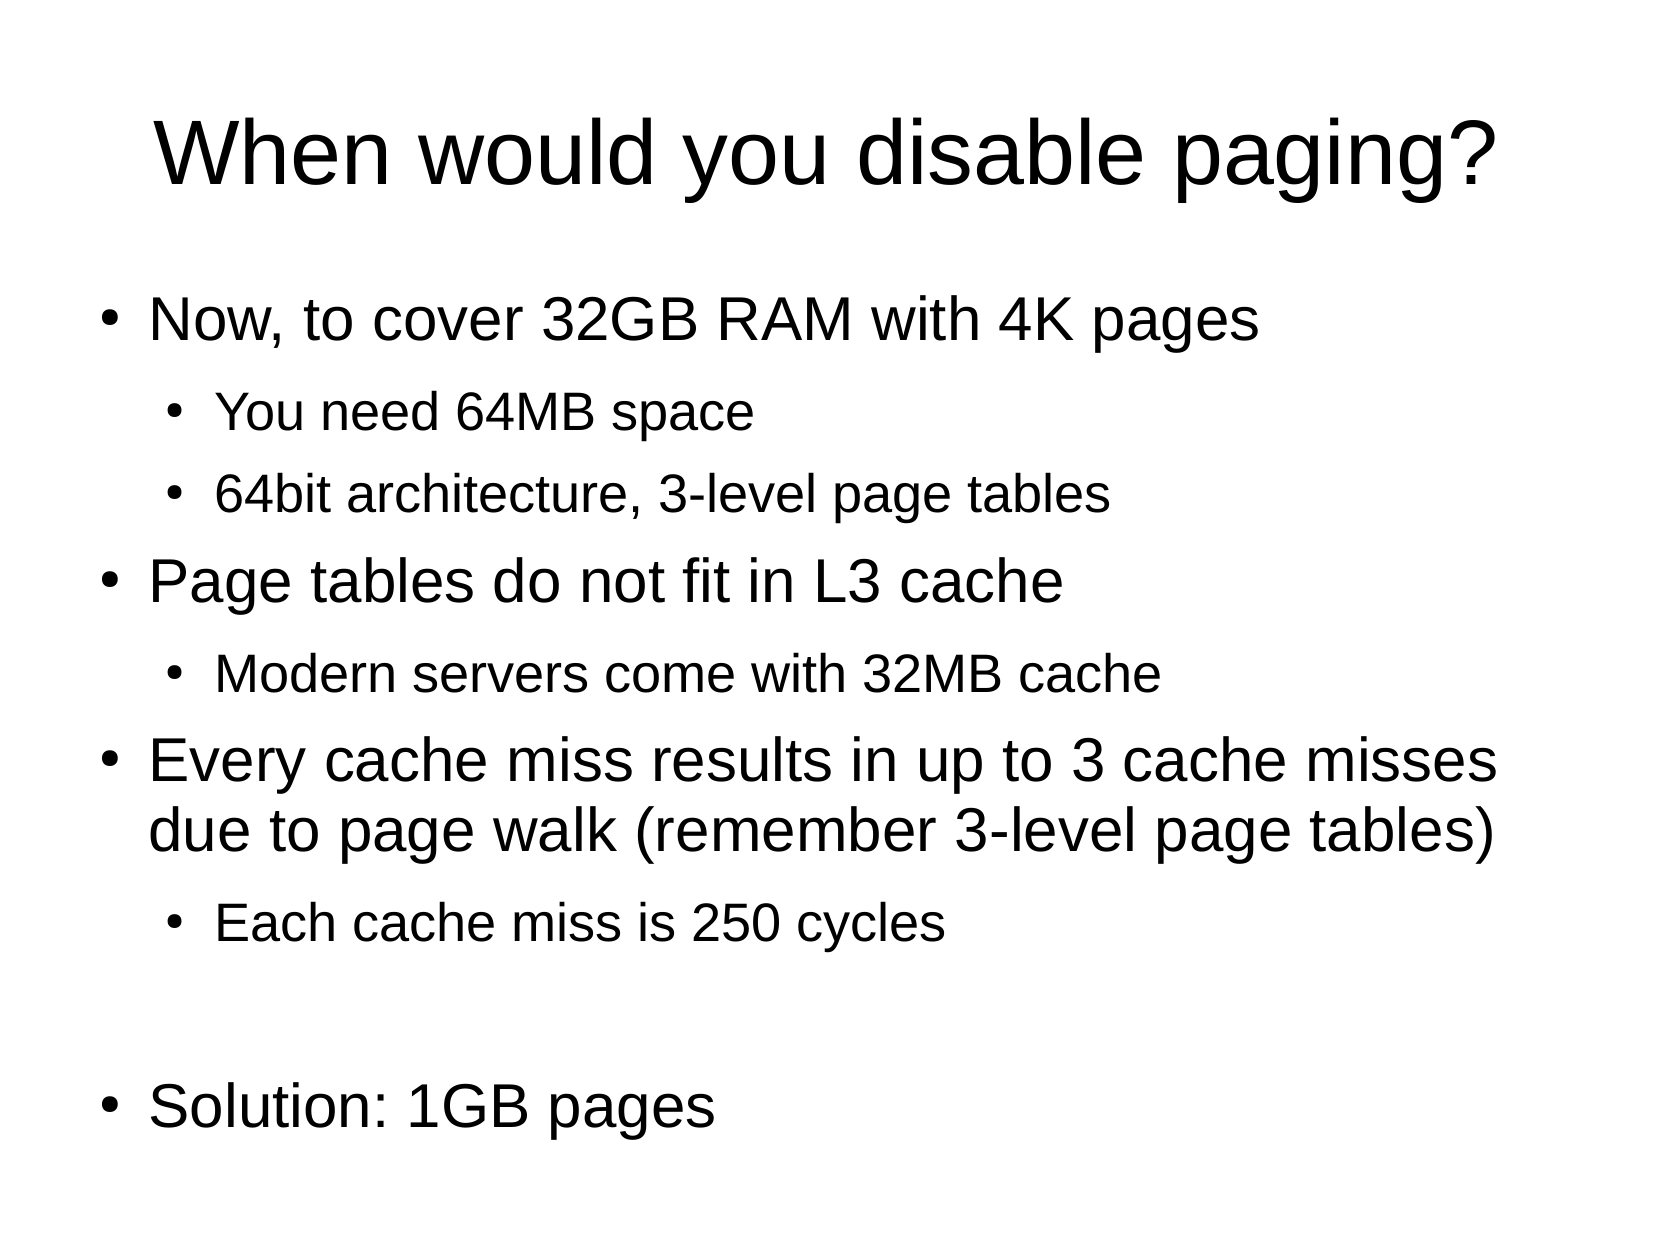

# When would you disable paging?
Now, to cover 32GB RAM with 4K pages
You need 64MB space
64bit architecture, 3-level page tables
Page tables do not fit in L3 cache
Modern servers come with 32MB cache
Every cache miss results in up to 3 cache misses due to page walk (remember 3-level page tables)
Each cache miss is 250 cycles
Solution: 1GB pages